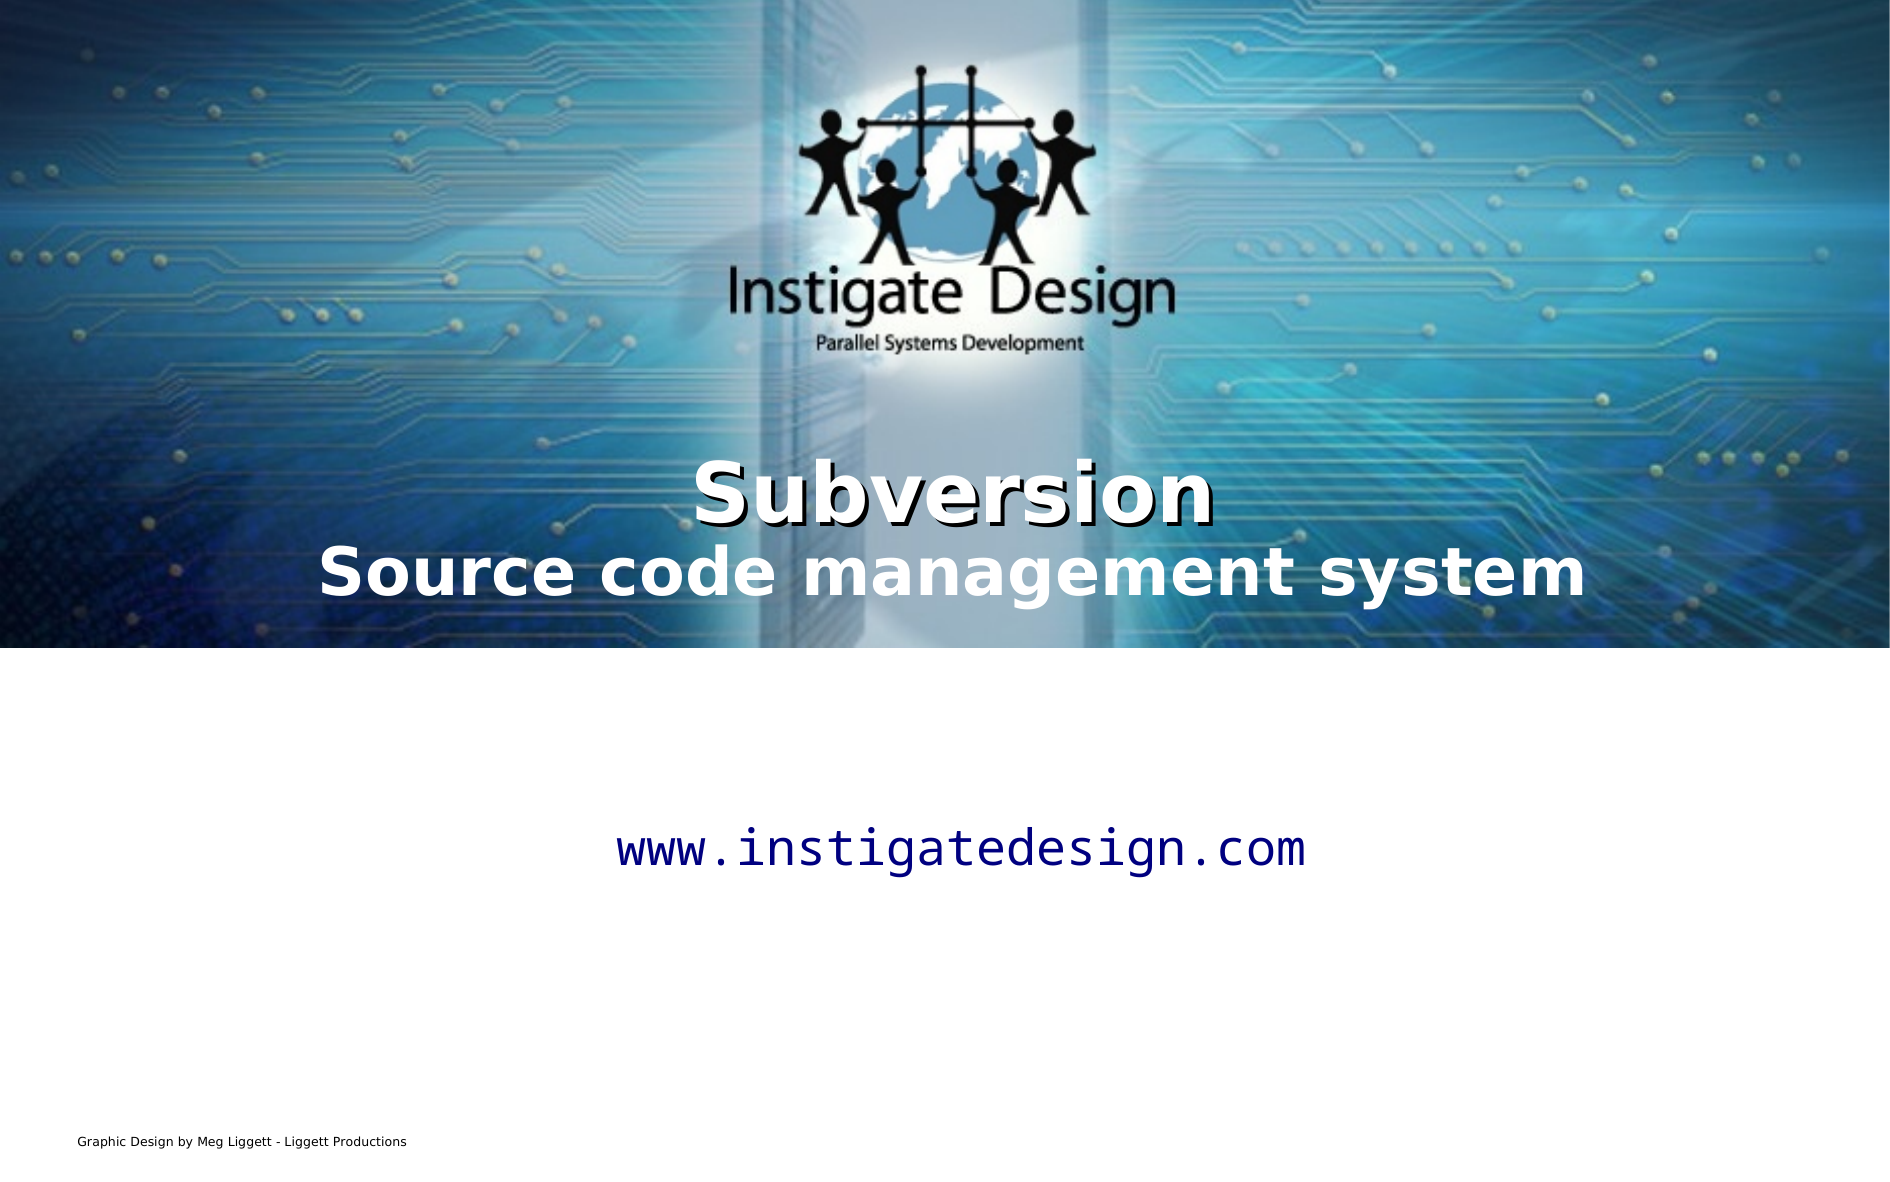

Subversion
Source code management system
# www.instigatedesign.com